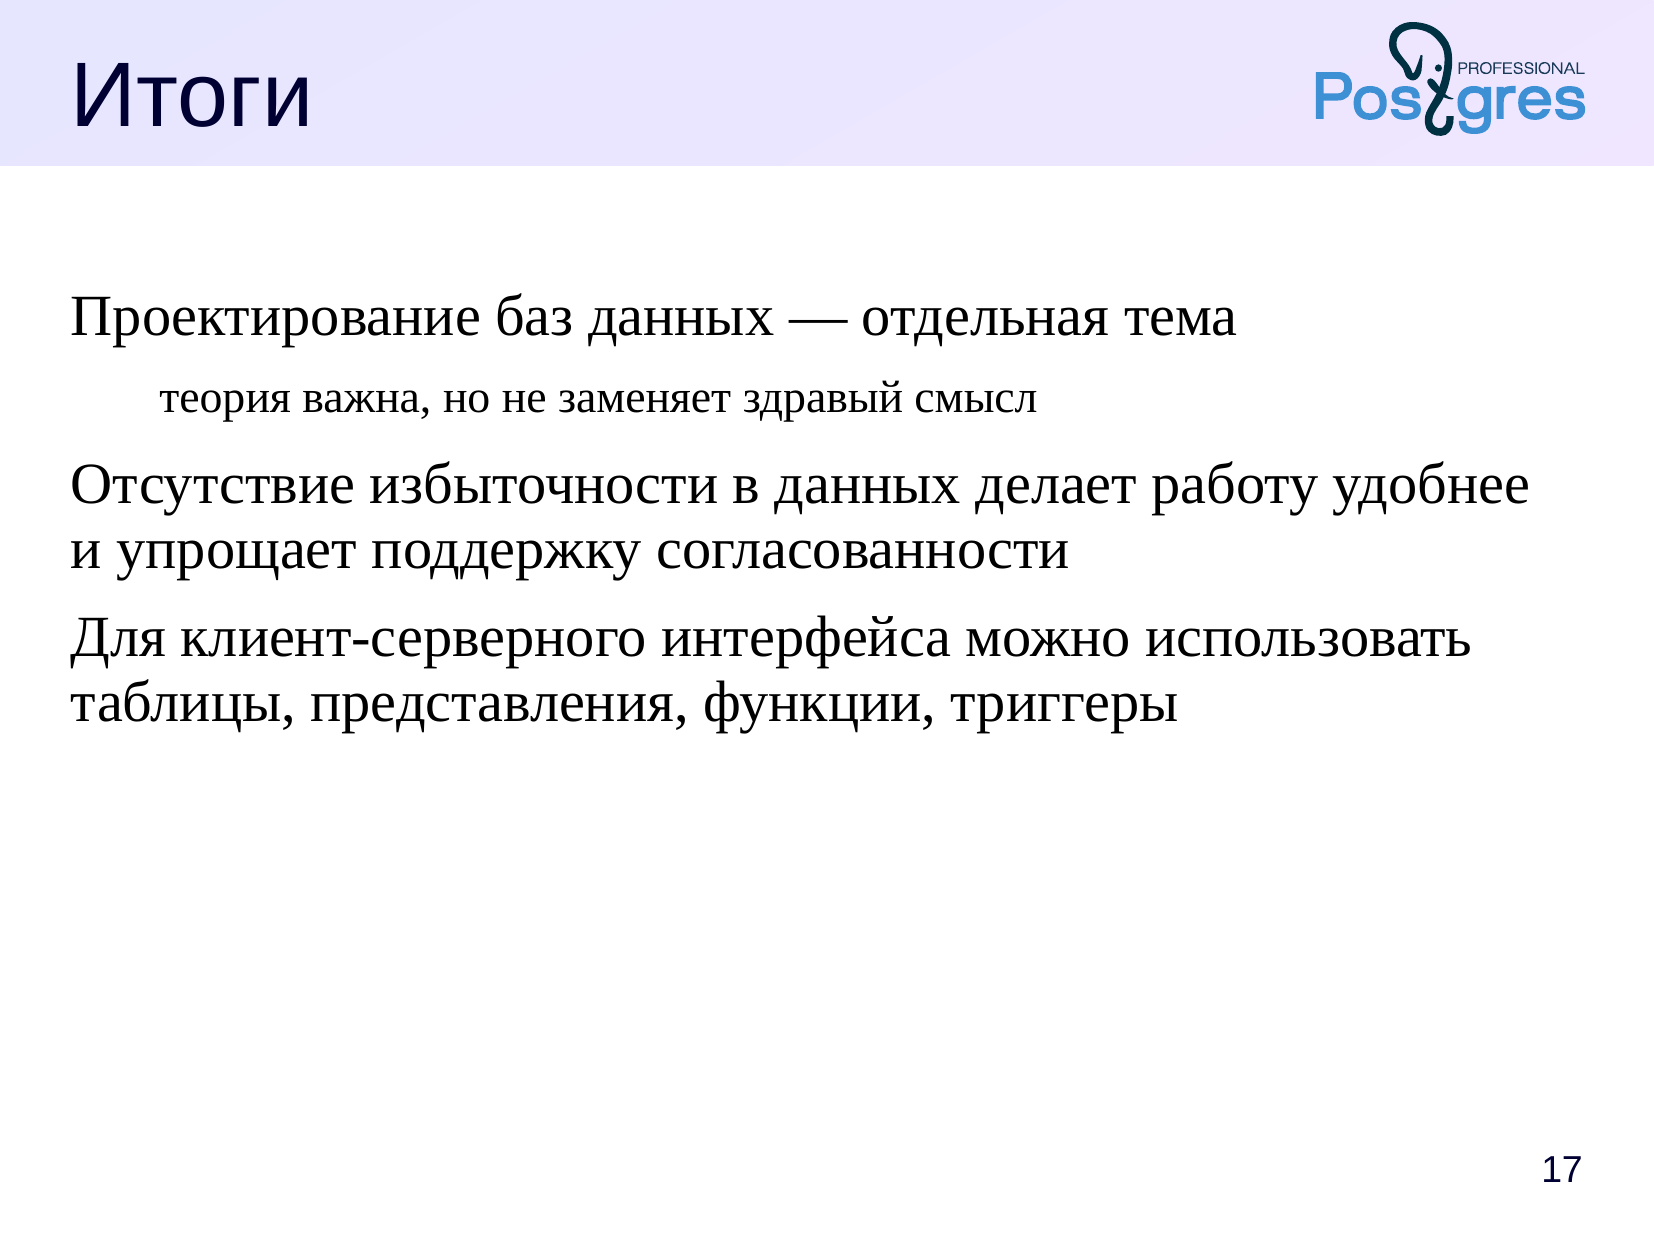

# Итоги
Проектирование баз данных — отдельная тема
теория важна, но не заменяет здравый смысл
Отсутствие избыточности в данных делает работу удобнее
и упрощает поддержку согласованности
Для клиент-серверного интерфейса можно использовать
таблицы, представления, функции, триггеры